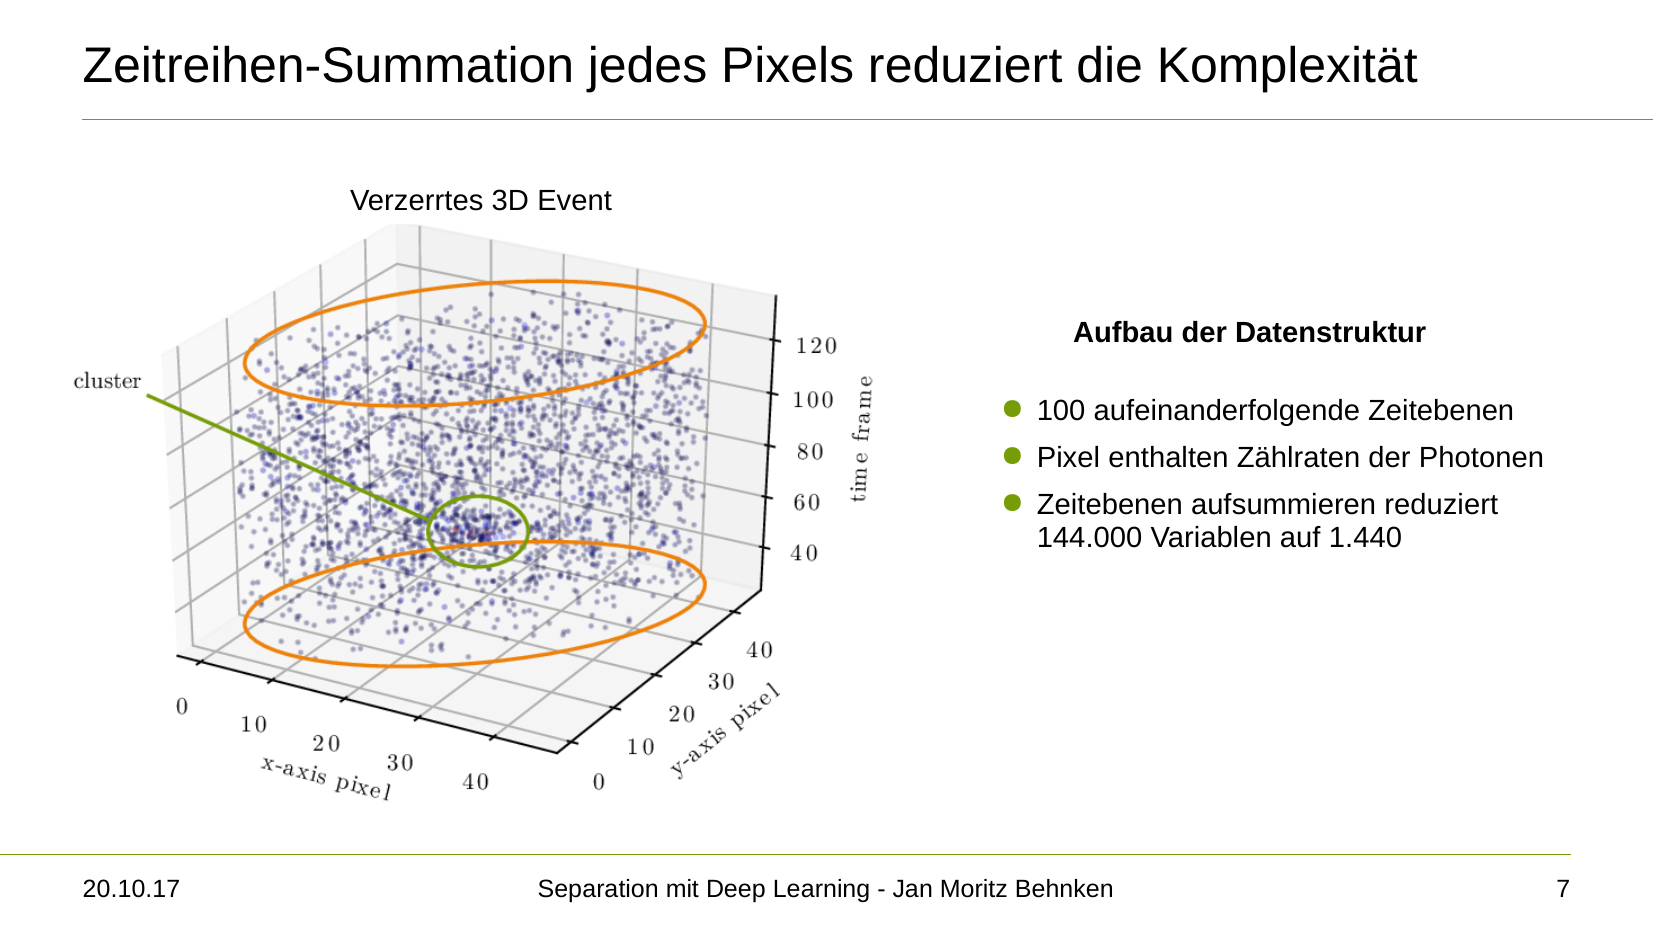

# Zeitreihen-Summation jedes Pixels reduziert die Komplexität
Verzerrtes 3D Event
Aufbau der Datenstruktur
100 aufeinanderfolgende Zeitebenen
Pixel enthalten Zählraten der Photonen
Zeitebenen aufsummieren reduziert 144.000 Variablen auf 1.440
20.10.17
Separation mit Deep Learning - Jan Moritz Behnken
7